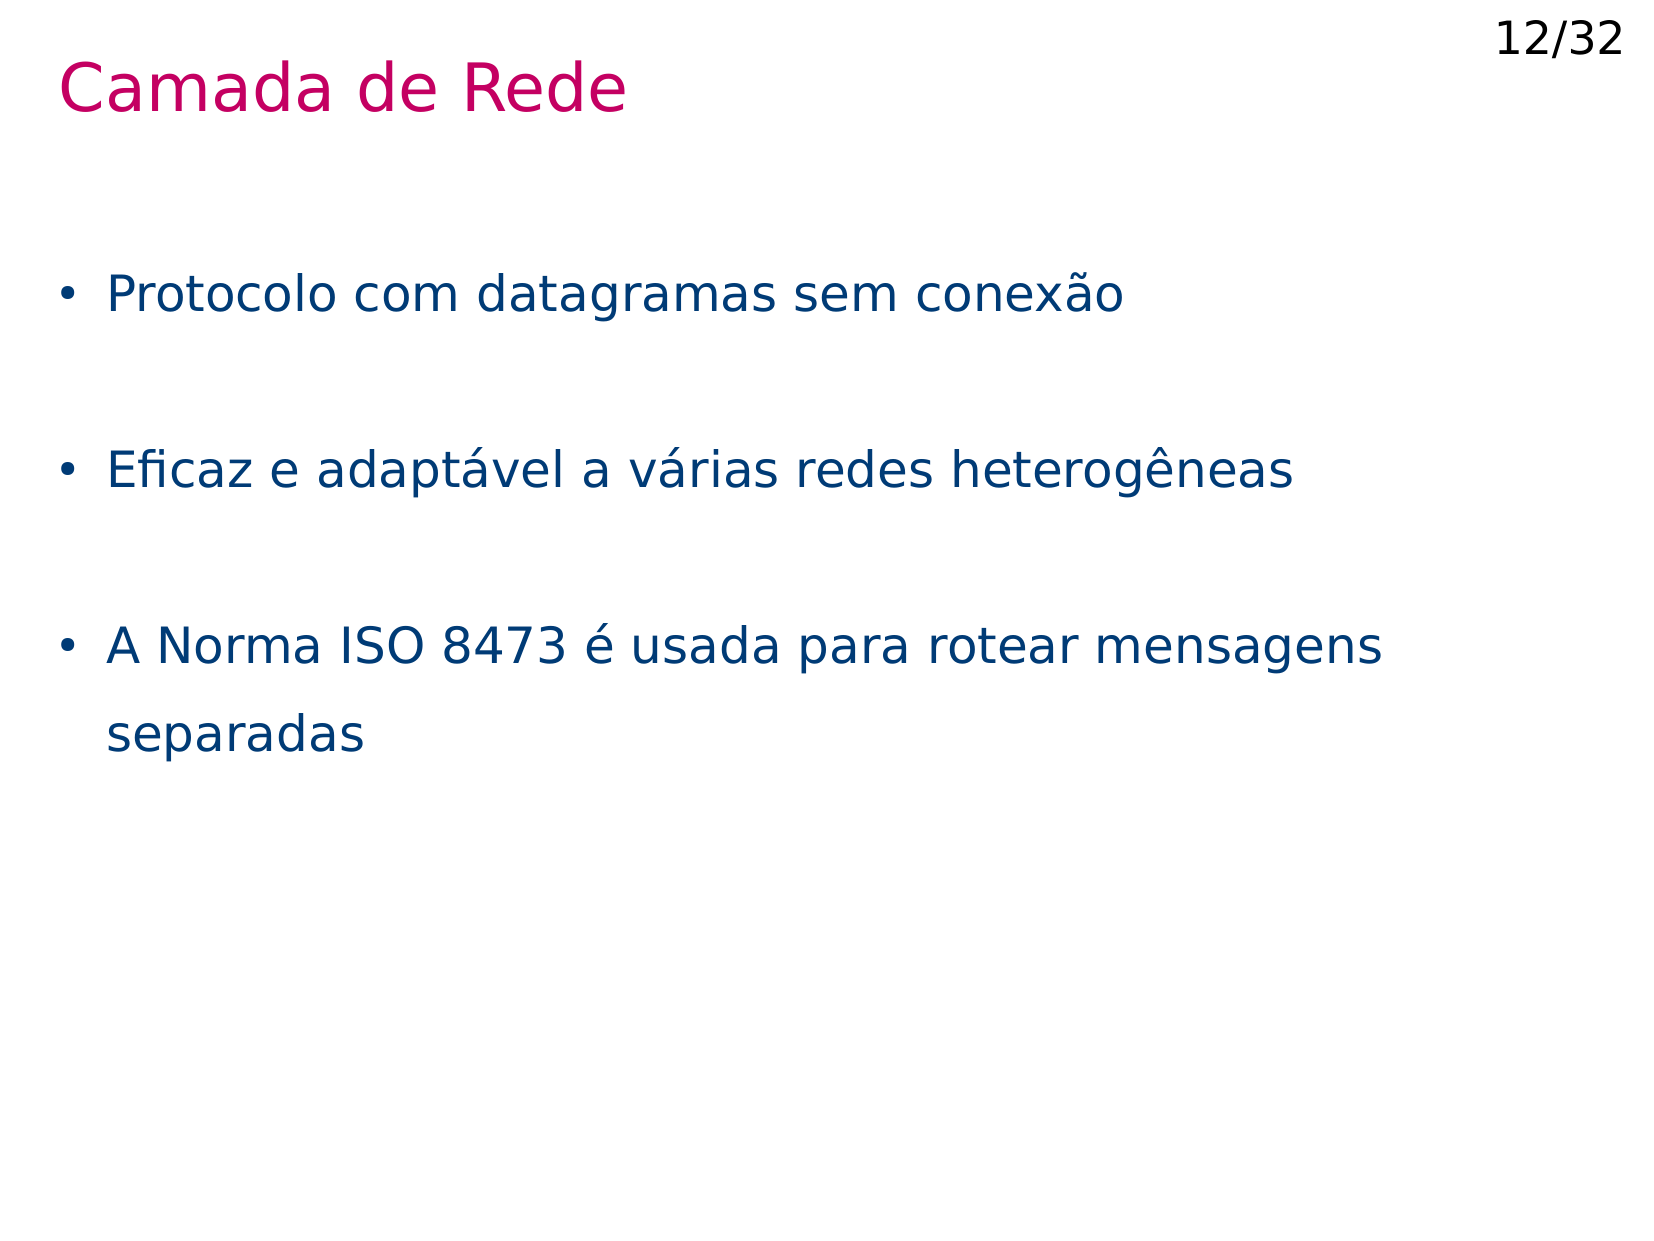

12
# Camada de Rede
Protocolo com datagramas sem conexão
Eficaz e adaptável a várias redes heterogêneas
A Norma ISO 8473 é usada para rotear mensagens separadas